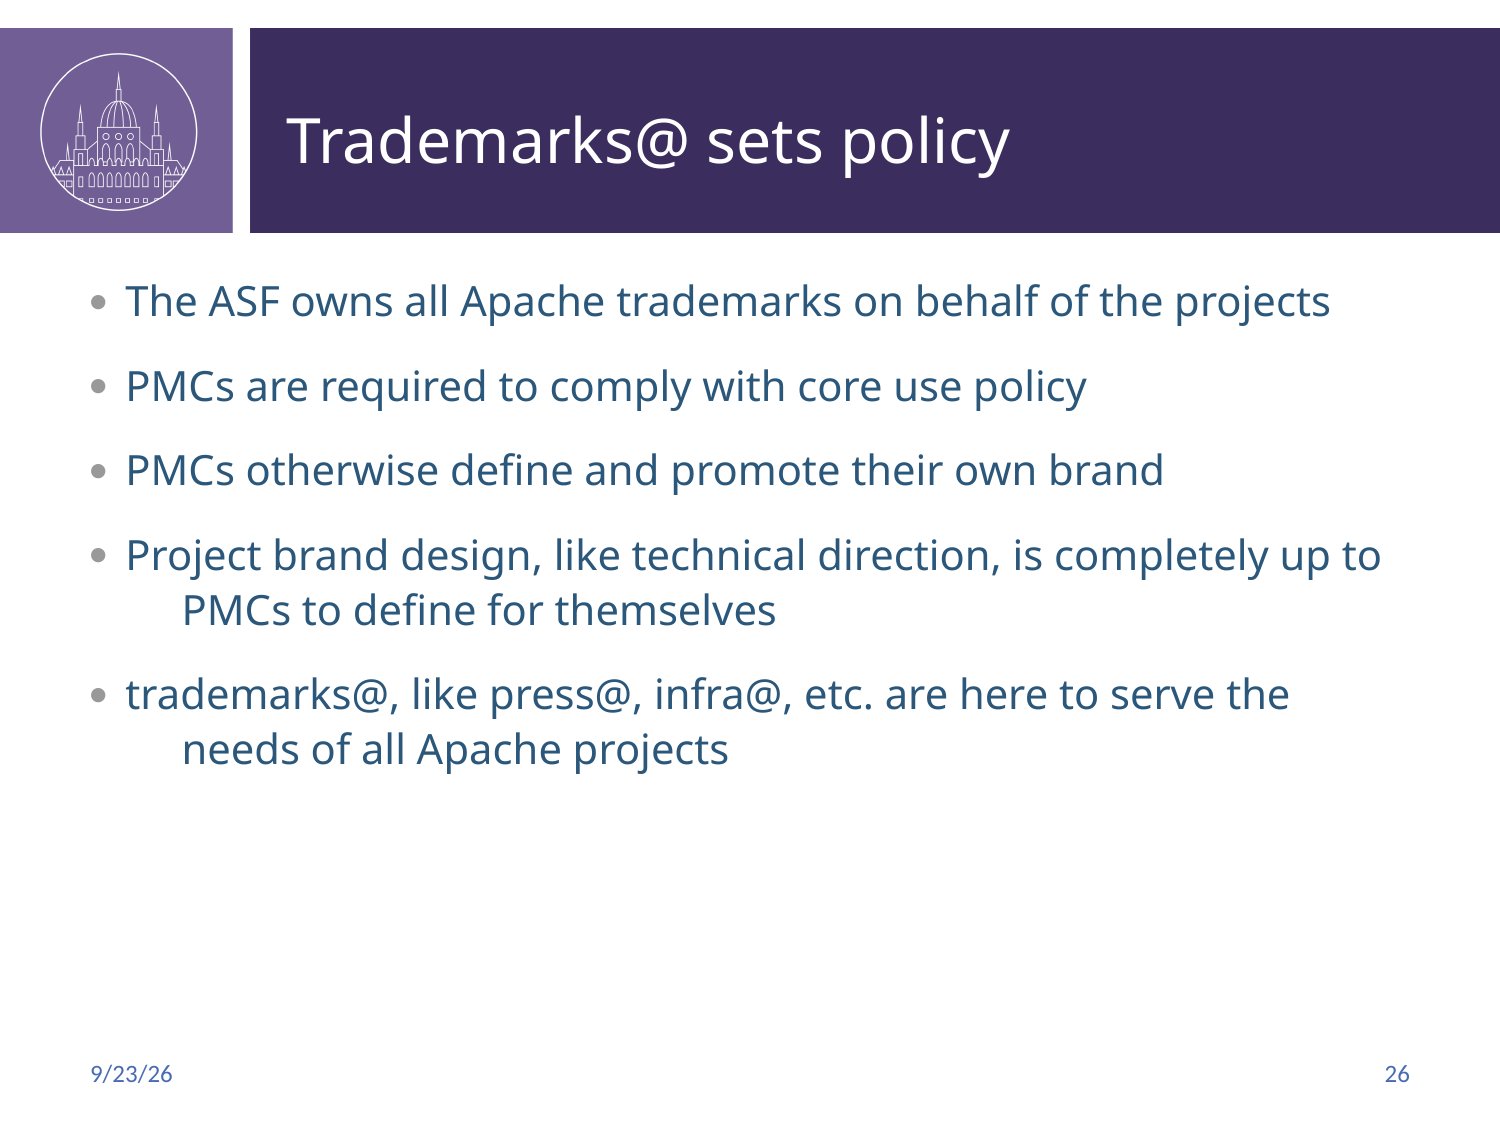

# Trademarks@ sets policy
The ASF owns all Apache trademarks on behalf of the projects
PMCs are required to comply with core use policy
PMCs otherwise define and promote their own brand
Project brand design, like technical direction, is completely up to PMCs to define for themselves
trademarks@, like press@, infra@, etc. are here to serve the needs of all Apache projects